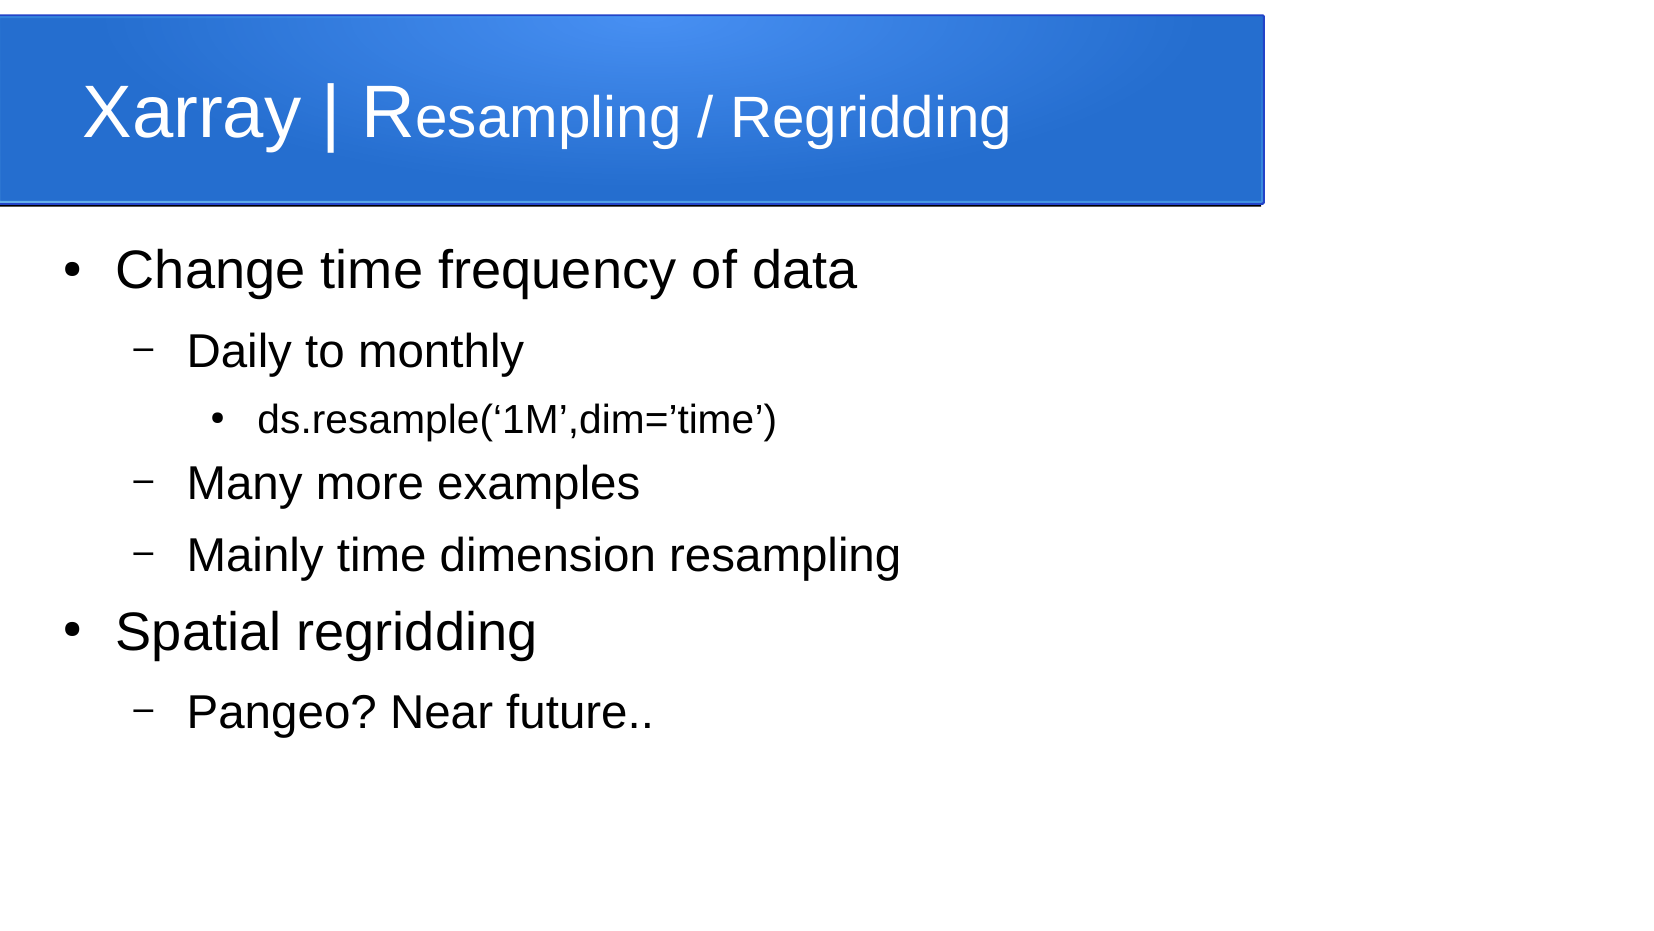

# Xarray | Resampling / Regridding
Change time frequency of data
Daily to monthly
ds.resample(‘1M’,dim=’time’)
Many more examples
Mainly time dimension resampling
Spatial regridding
Pangeo? Near future..